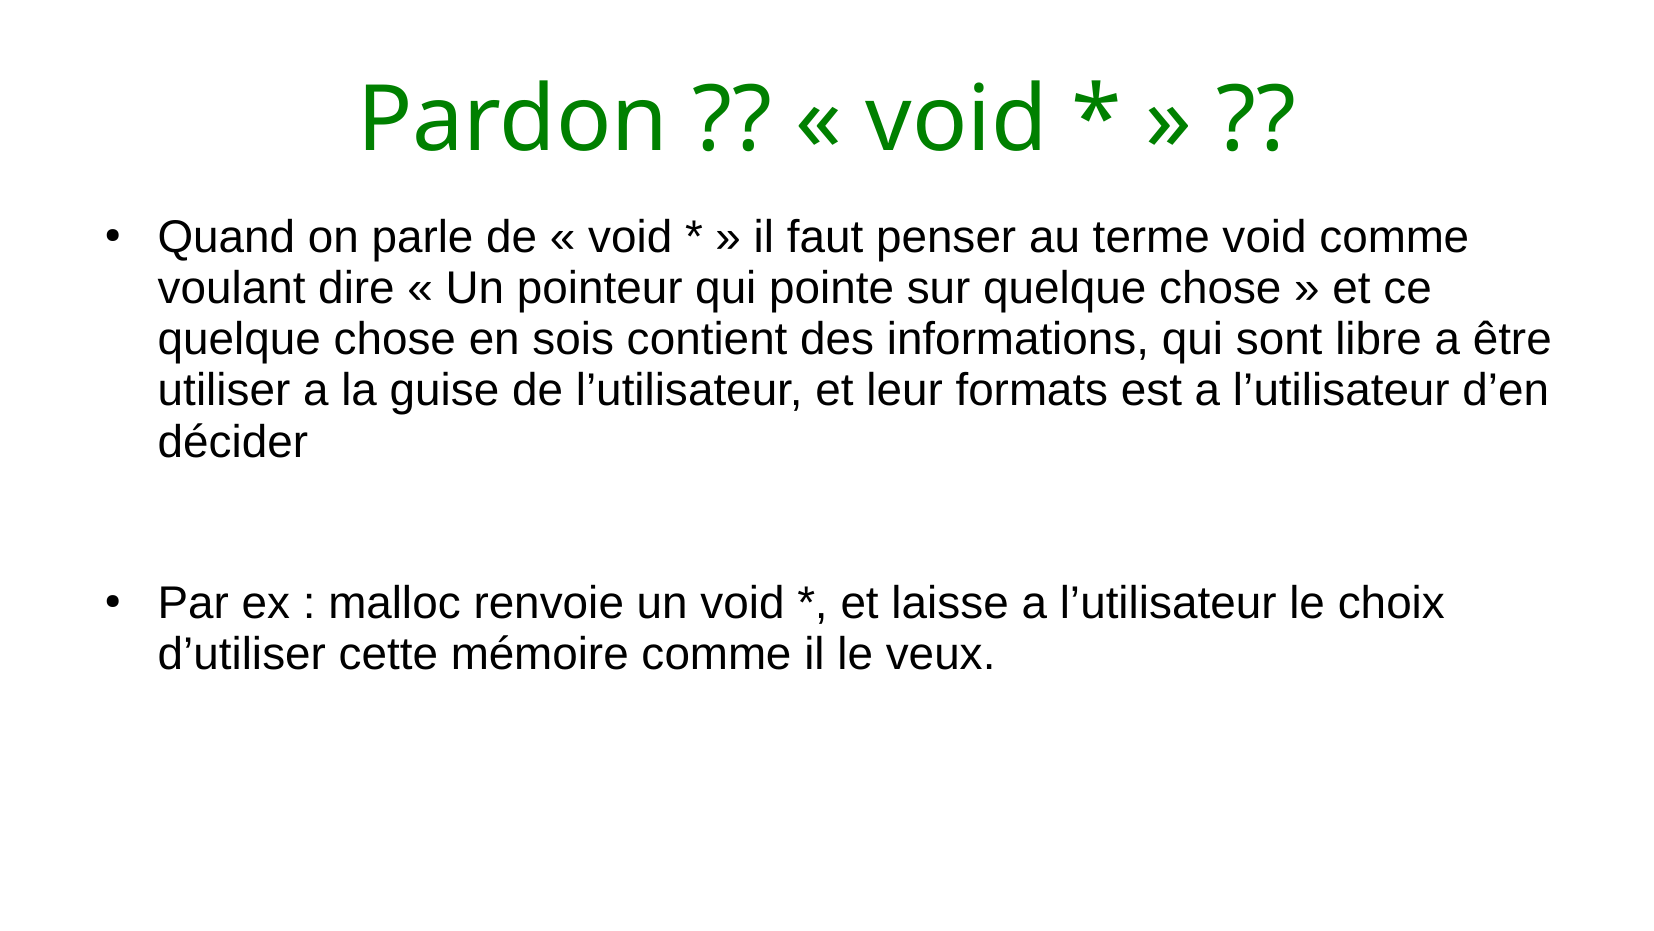

# Pardon ?? « void * » ??
Quand on parle de « void * » il faut penser au terme void comme voulant dire « Un pointeur qui pointe sur quelque chose » et ce quelque chose en sois contient des informations, qui sont libre a être utiliser a la guise de l’utilisateur, et leur formats est a l’utilisateur d’en décider
Par ex : malloc renvoie un void *, et laisse a l’utilisateur le choix d’utiliser cette mémoire comme il le veux.